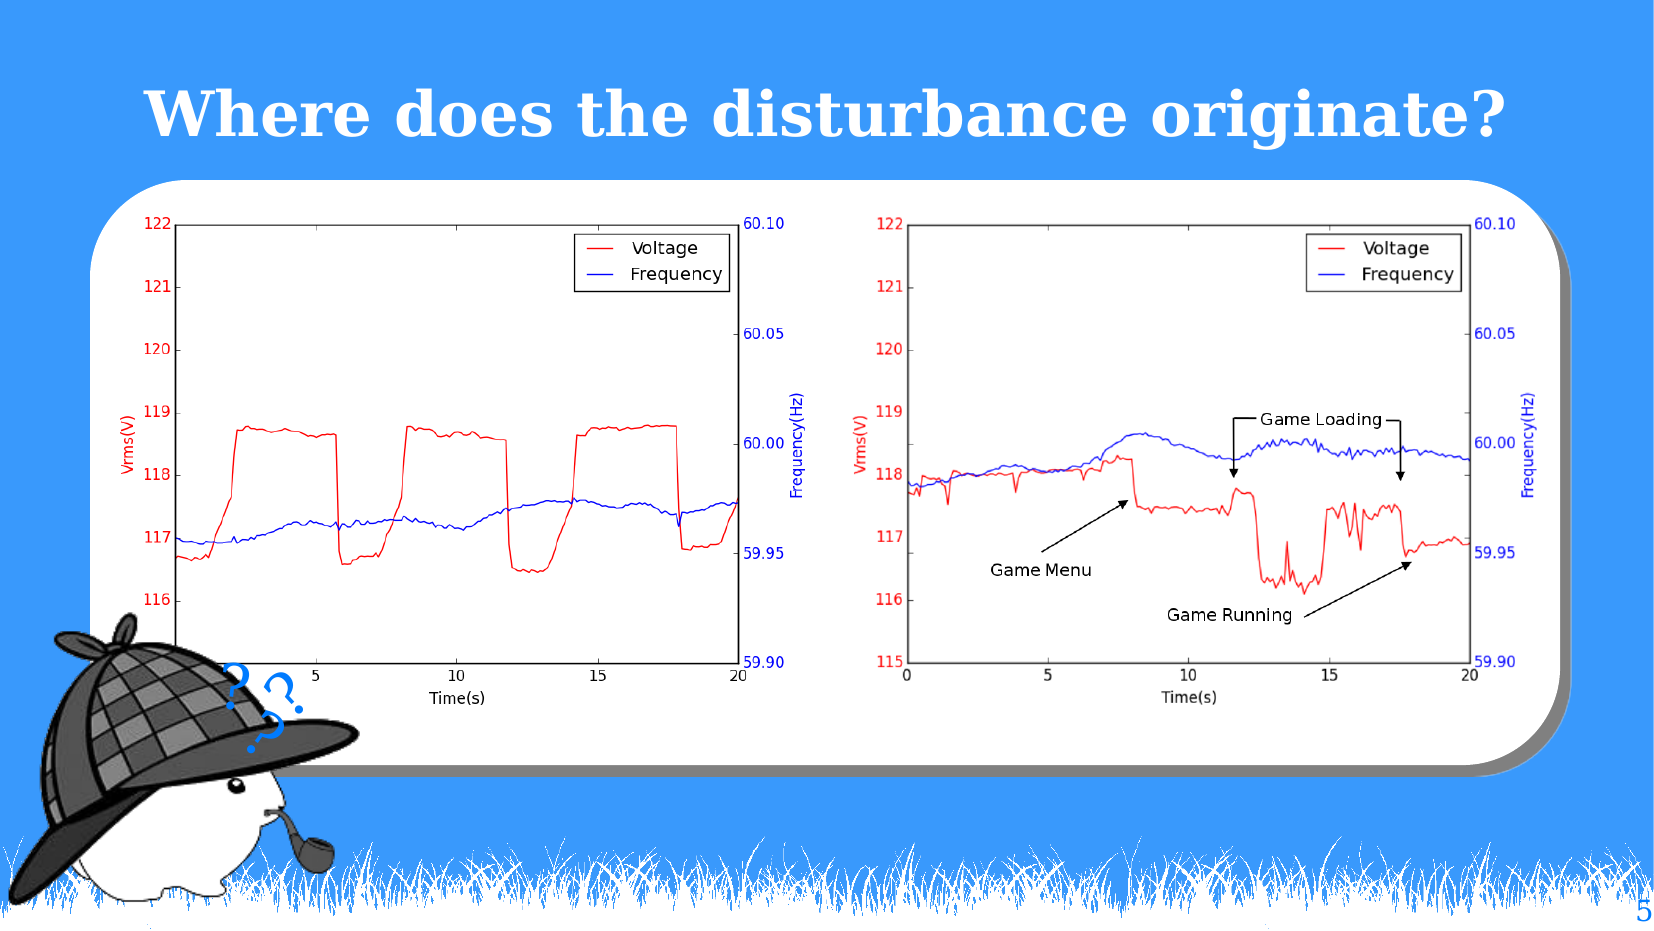

# Where does the disturbance originate?
?
?
?
5